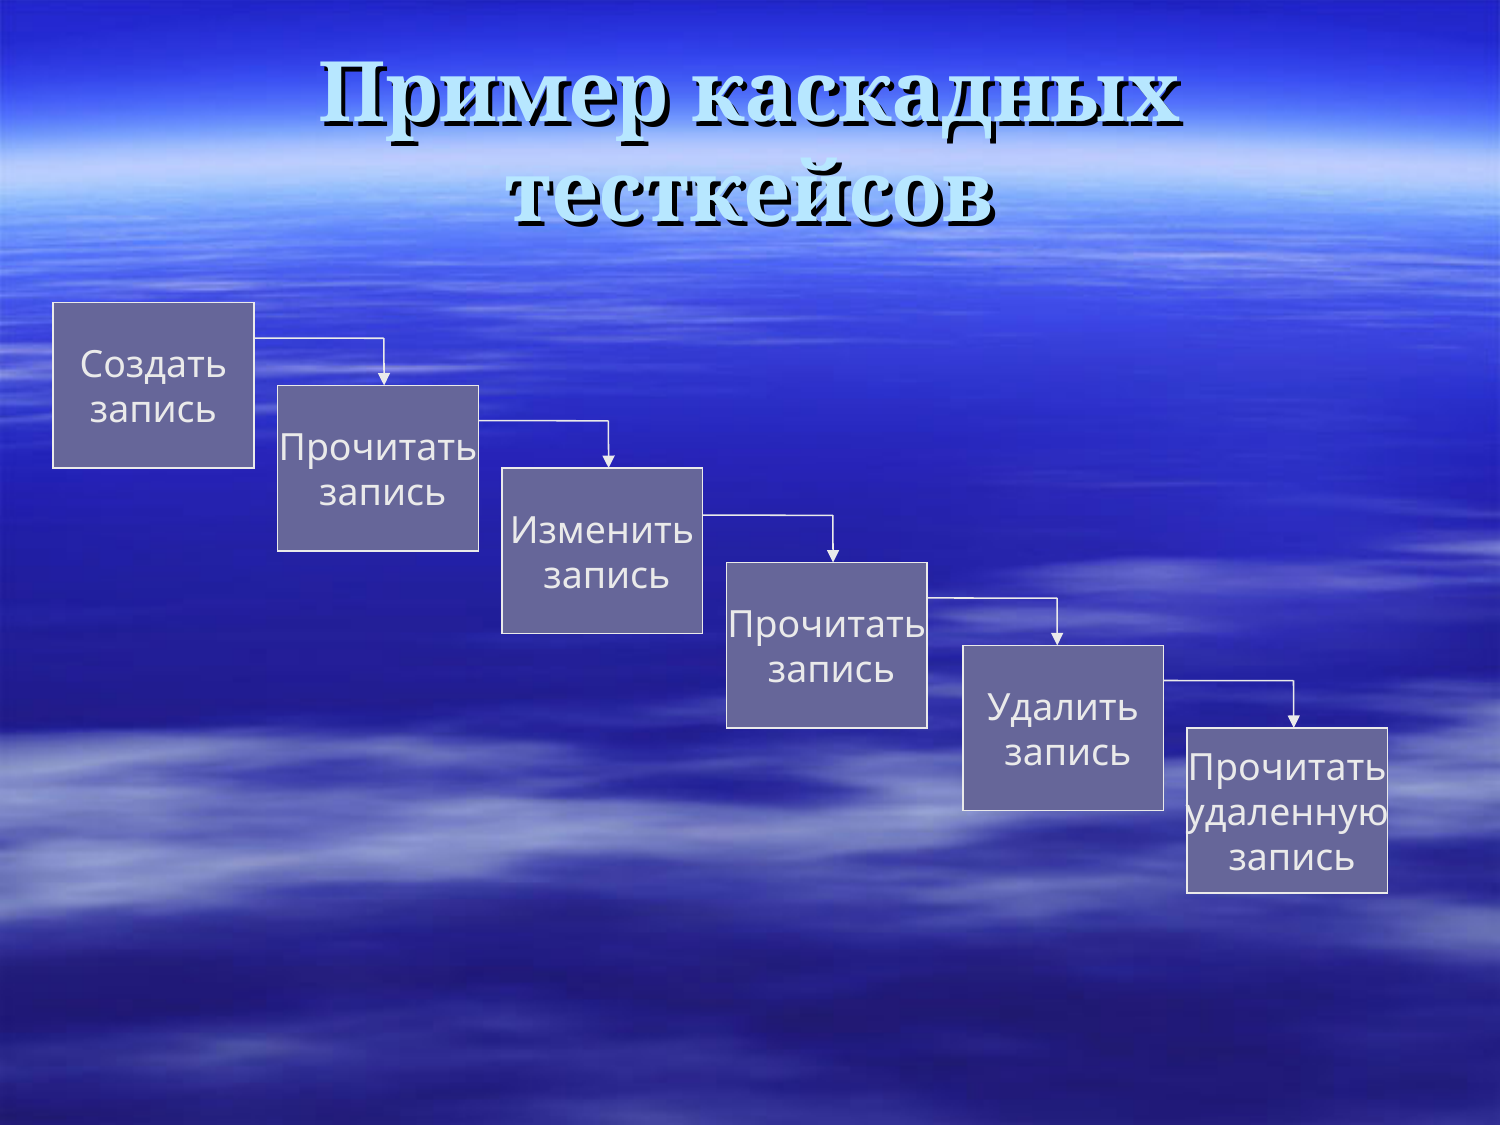

# Пример каскадных тесткейсов
Создать
запись
Прочитать
 запись
Изменить
 запись
Прочитать
 запись
Удалить
 запись
Прочитать
удаленную
 запись